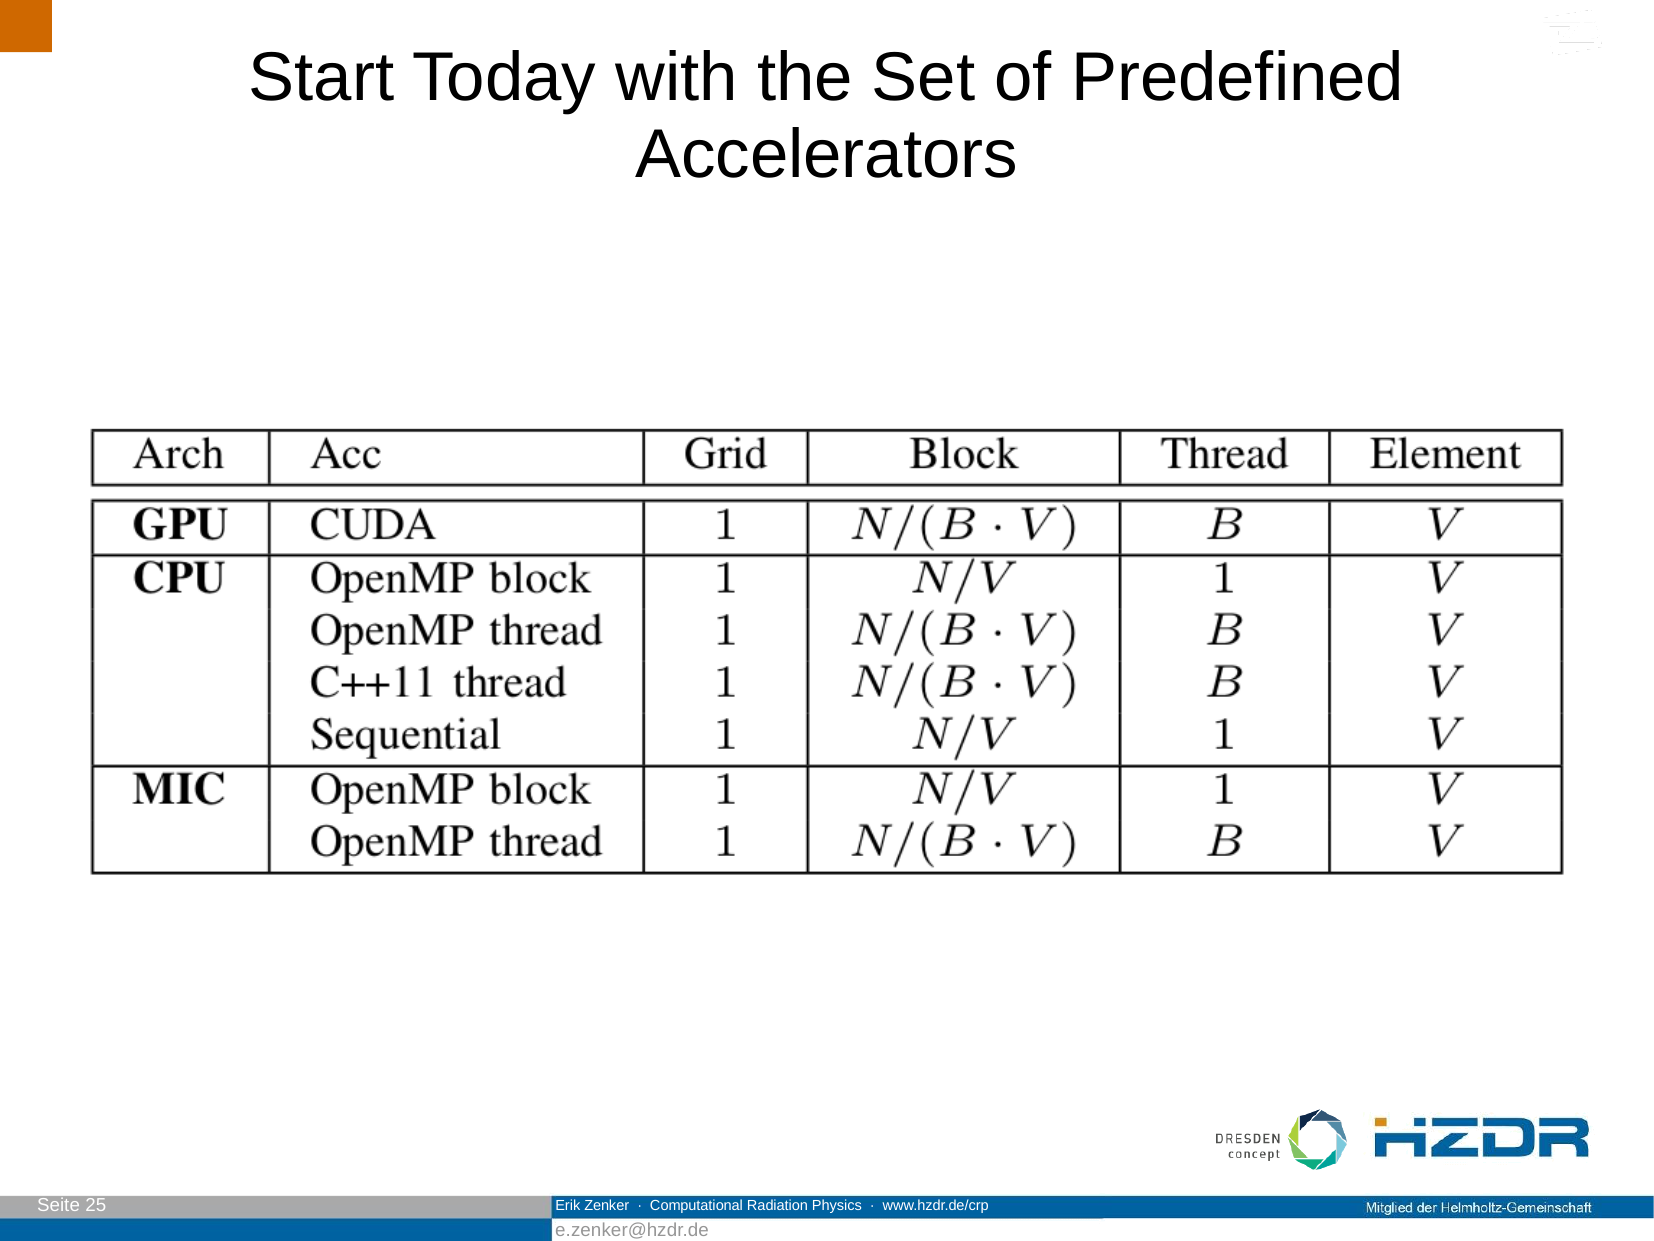

# Start Today with the Set of Predefined Accelerators